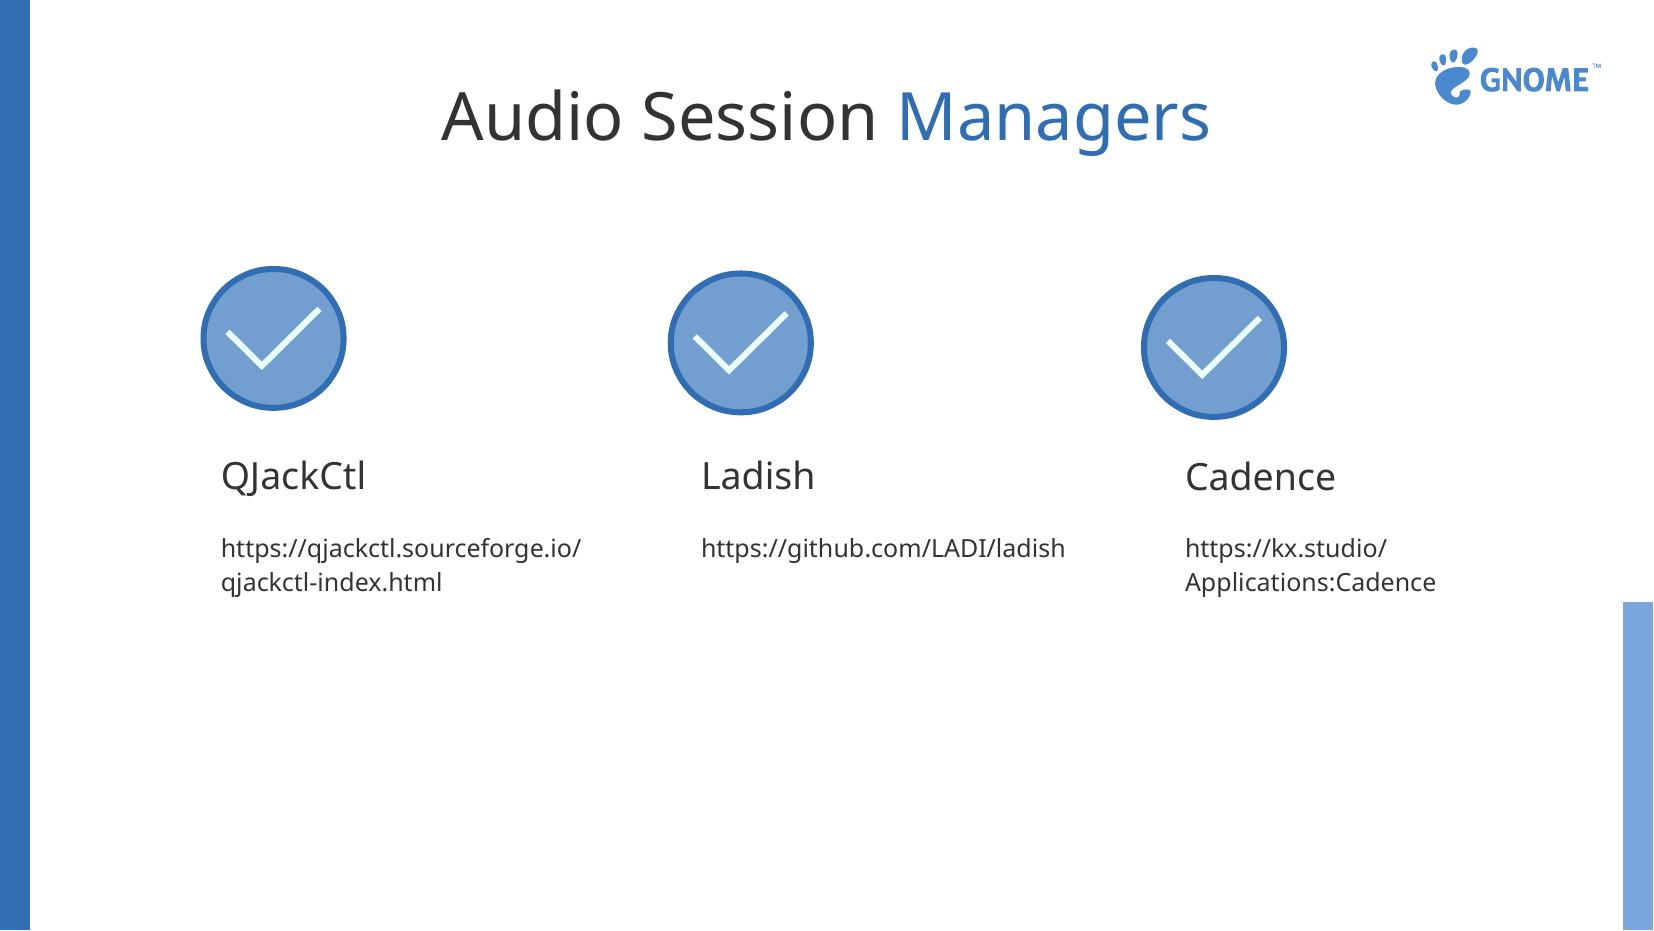

# Audio Session Managers
QJackCtl
https://qjackctl.sourceforge.io/qjackctl-index.html
Ladish
https://github.com/LADI/ladish
Cadence
https://kx.studio/Applications:Cadence